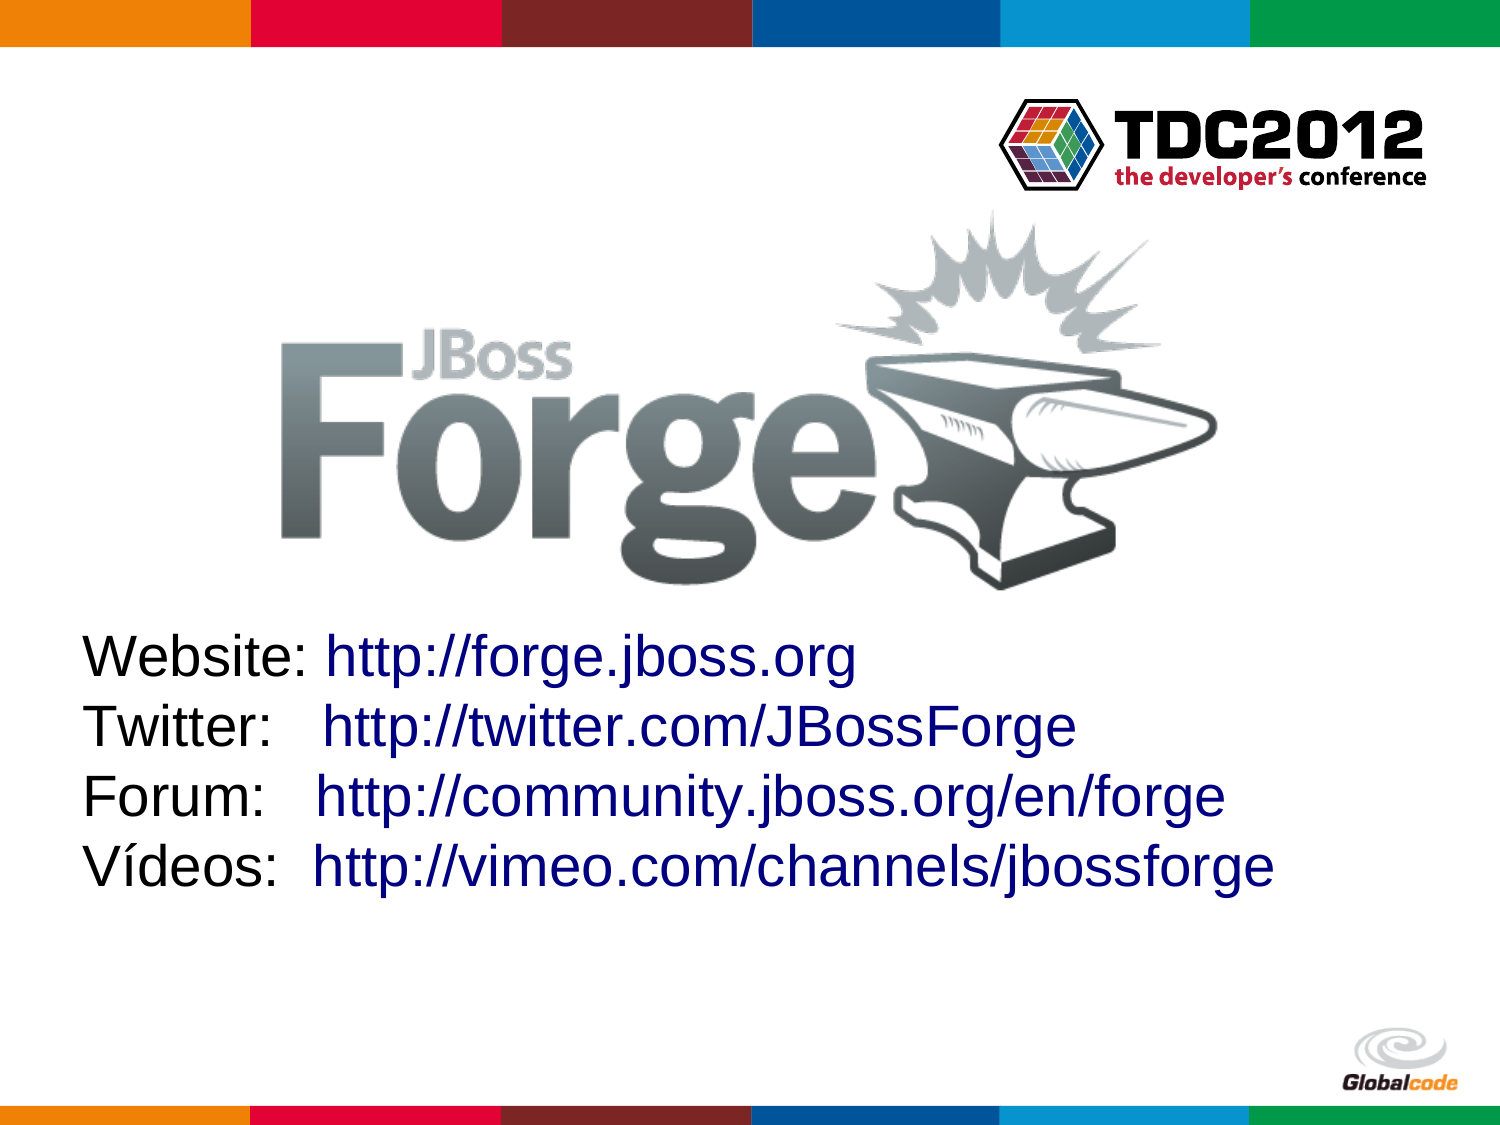

Website: http://forge.jboss.org
Twitter: http://twitter.com/JBossForge
Forum: http://community.jboss.org/en/forge
Vídeos: http://vimeo.com/channels/jbossforge